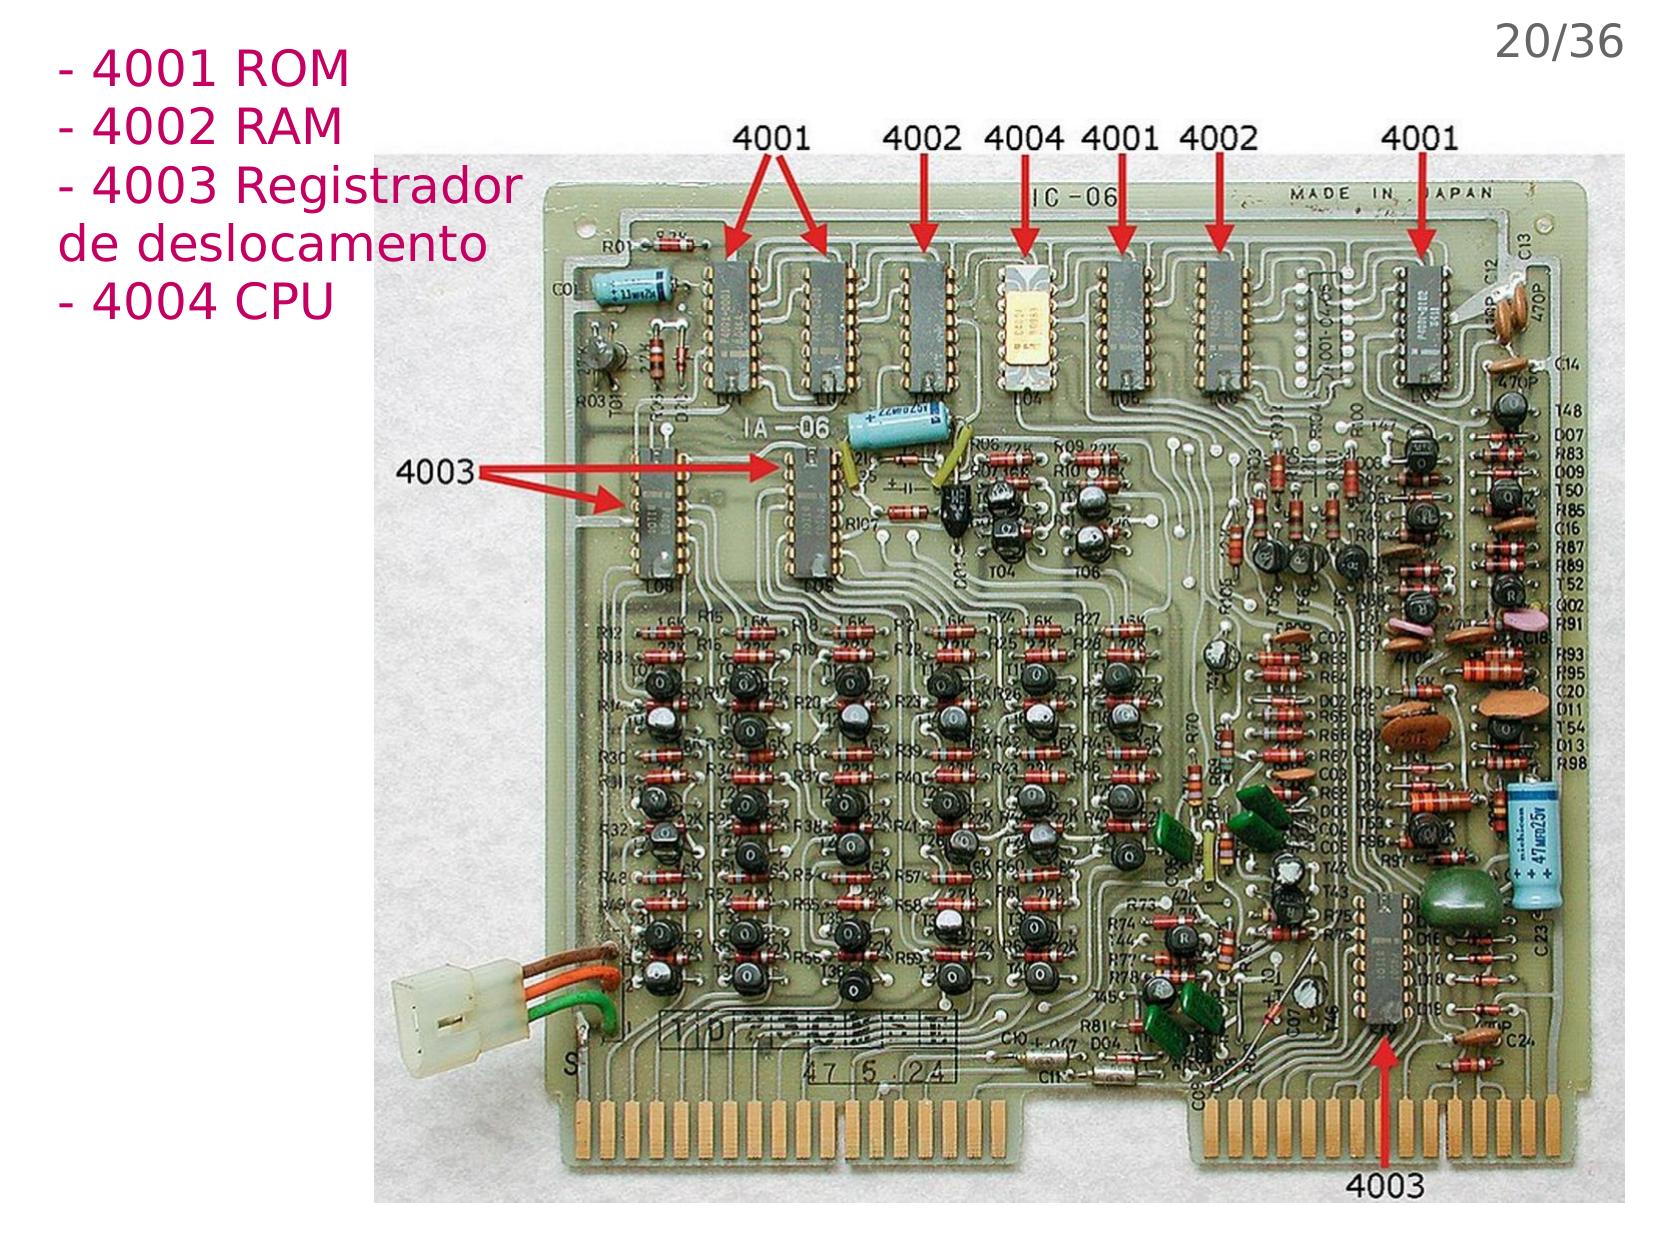

20
- 4001 ROM
- 4002 RAM
- 4003 Registrador de deslocamento
- 4004 CPU